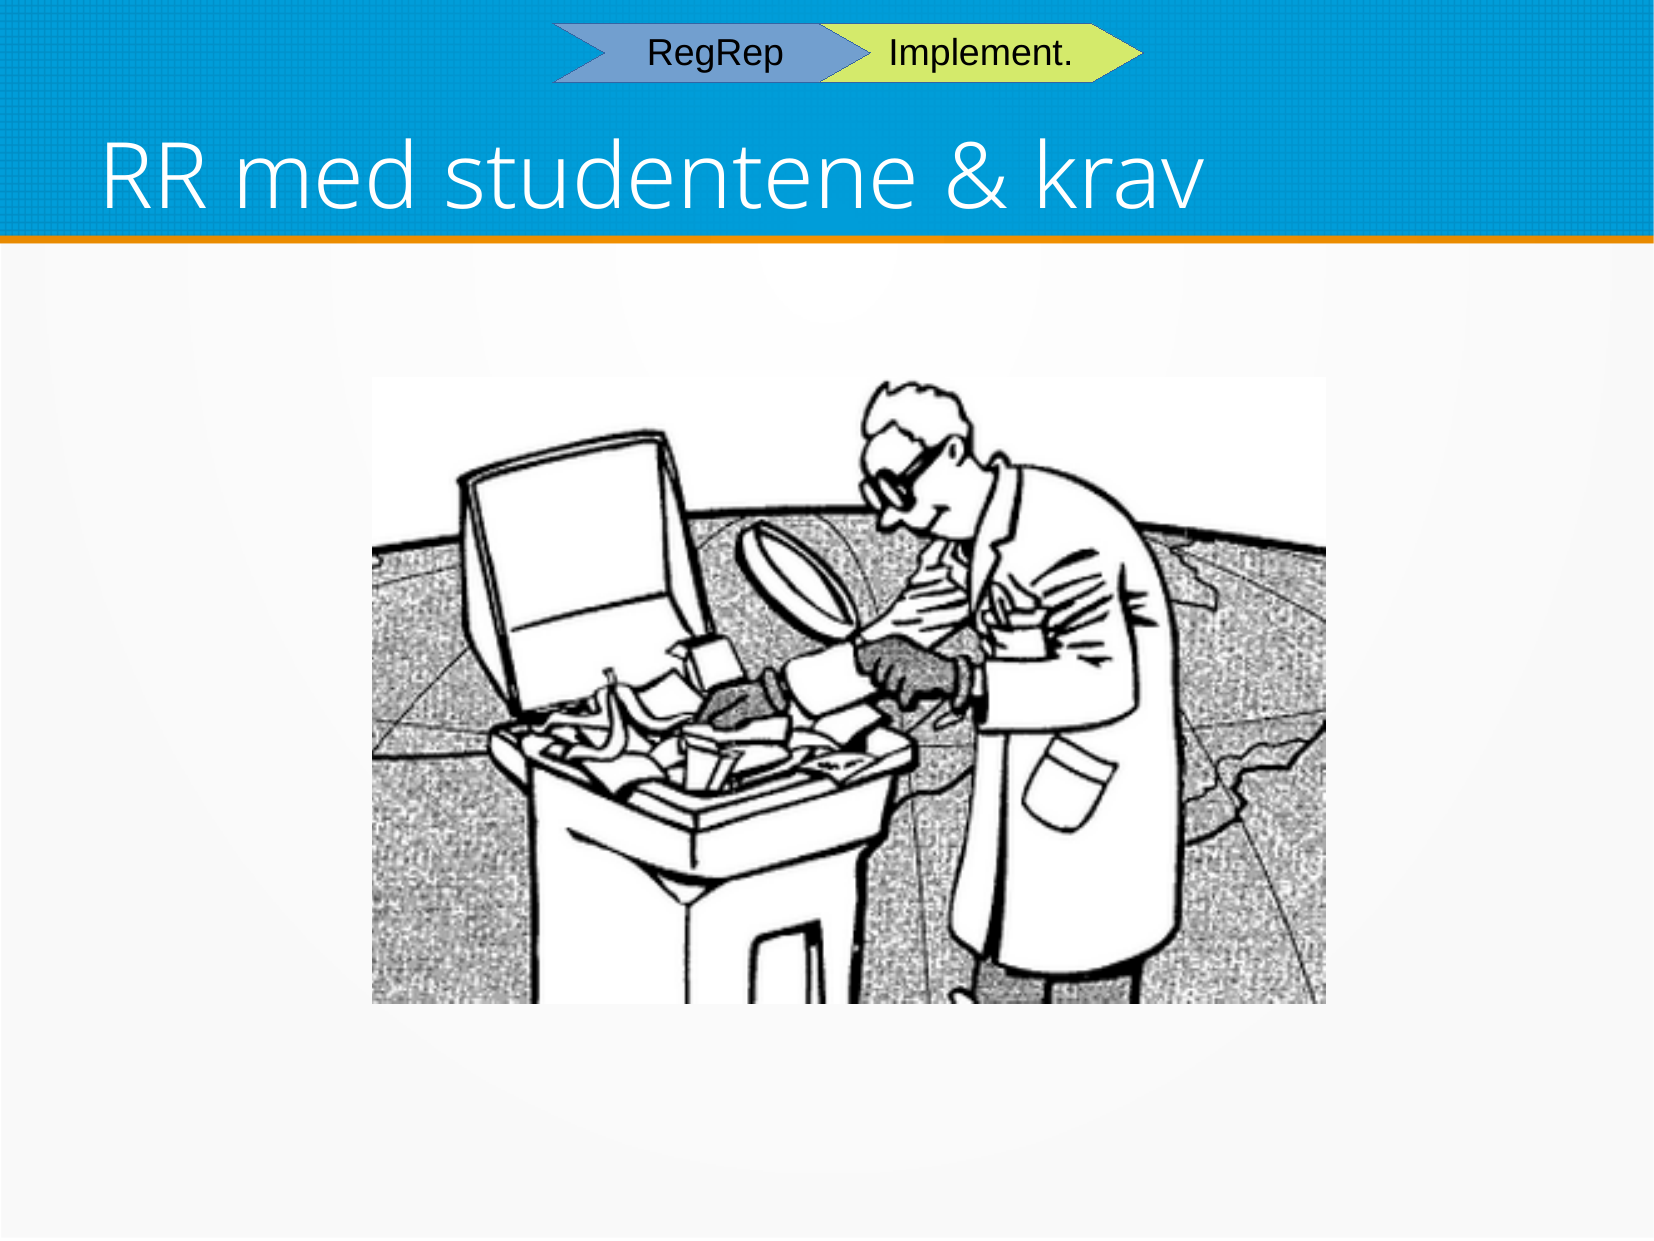

# RR med studentene & krav
RegRep
Implement.